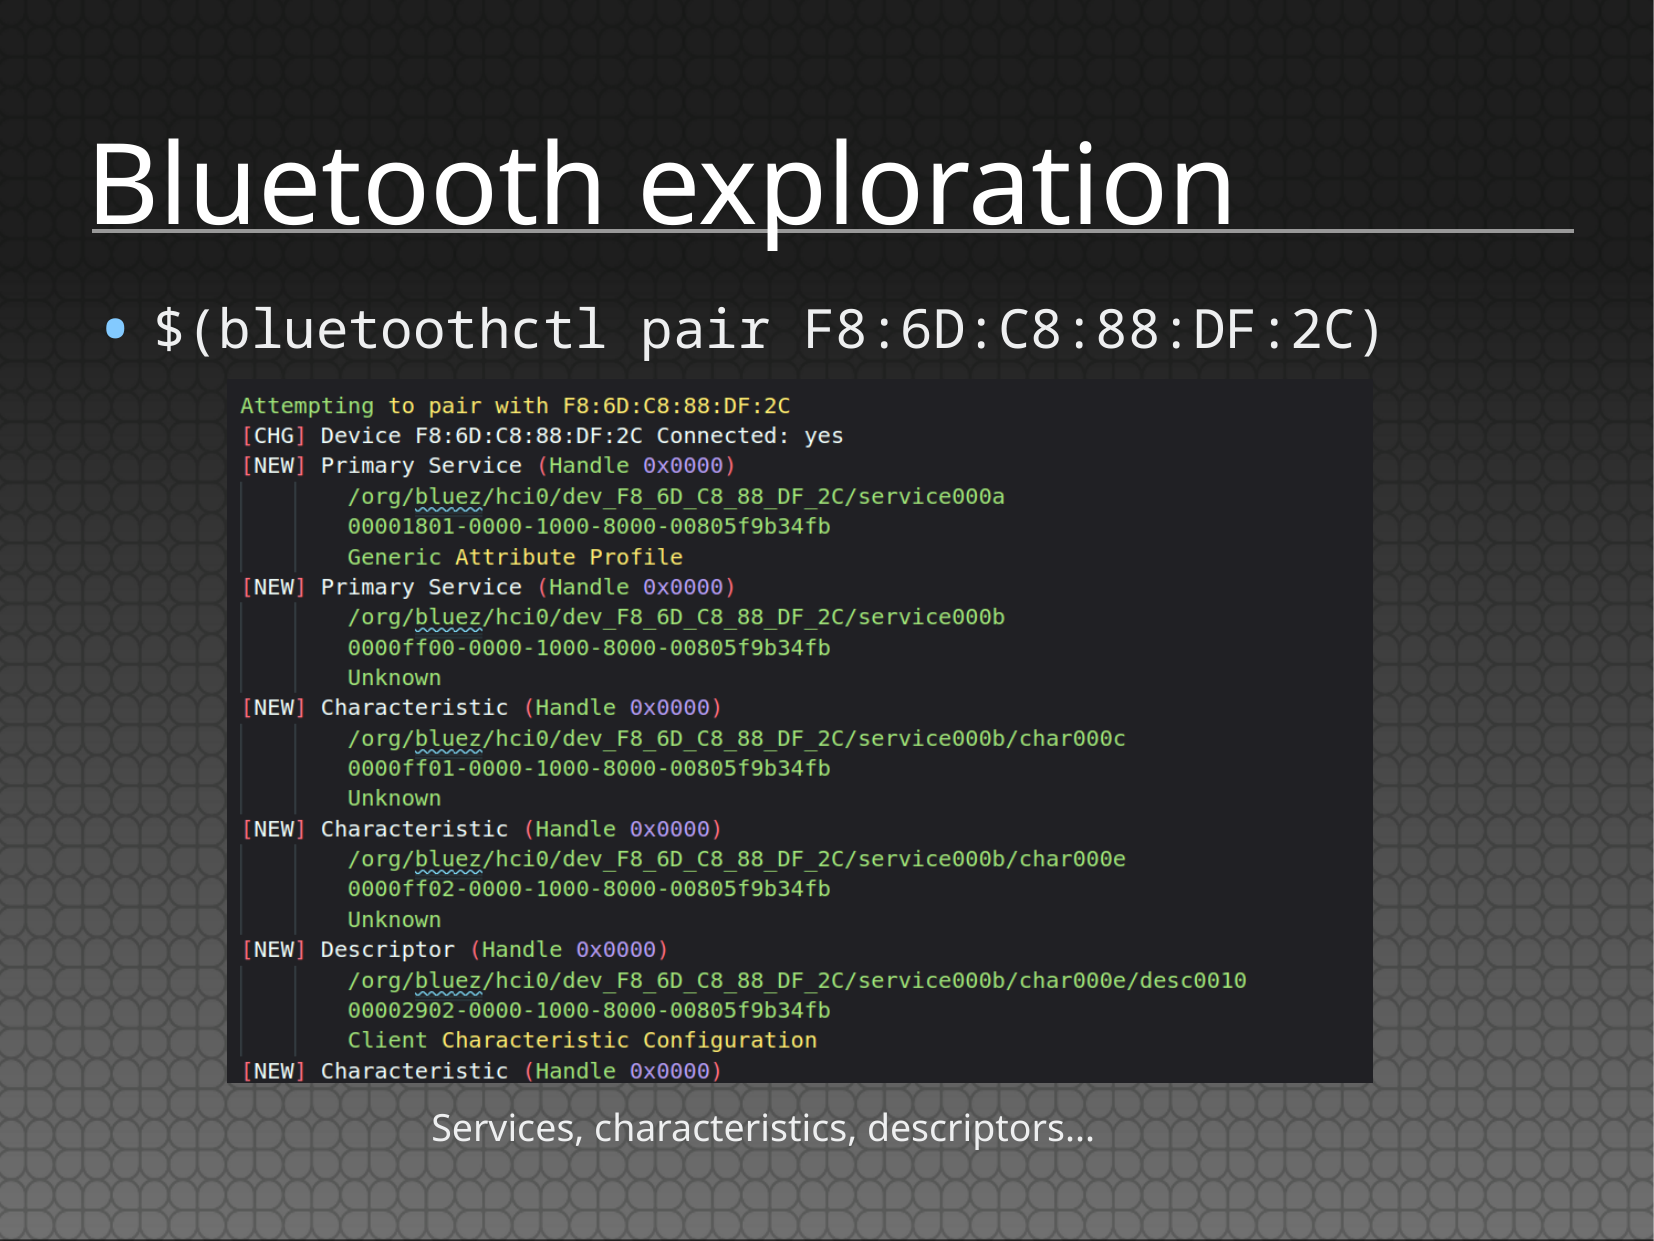

# Bluetooth exploration
$(bluetoothctl pair F8:6D:C8:88:DF:2C)
Services, characteristics, descriptors...